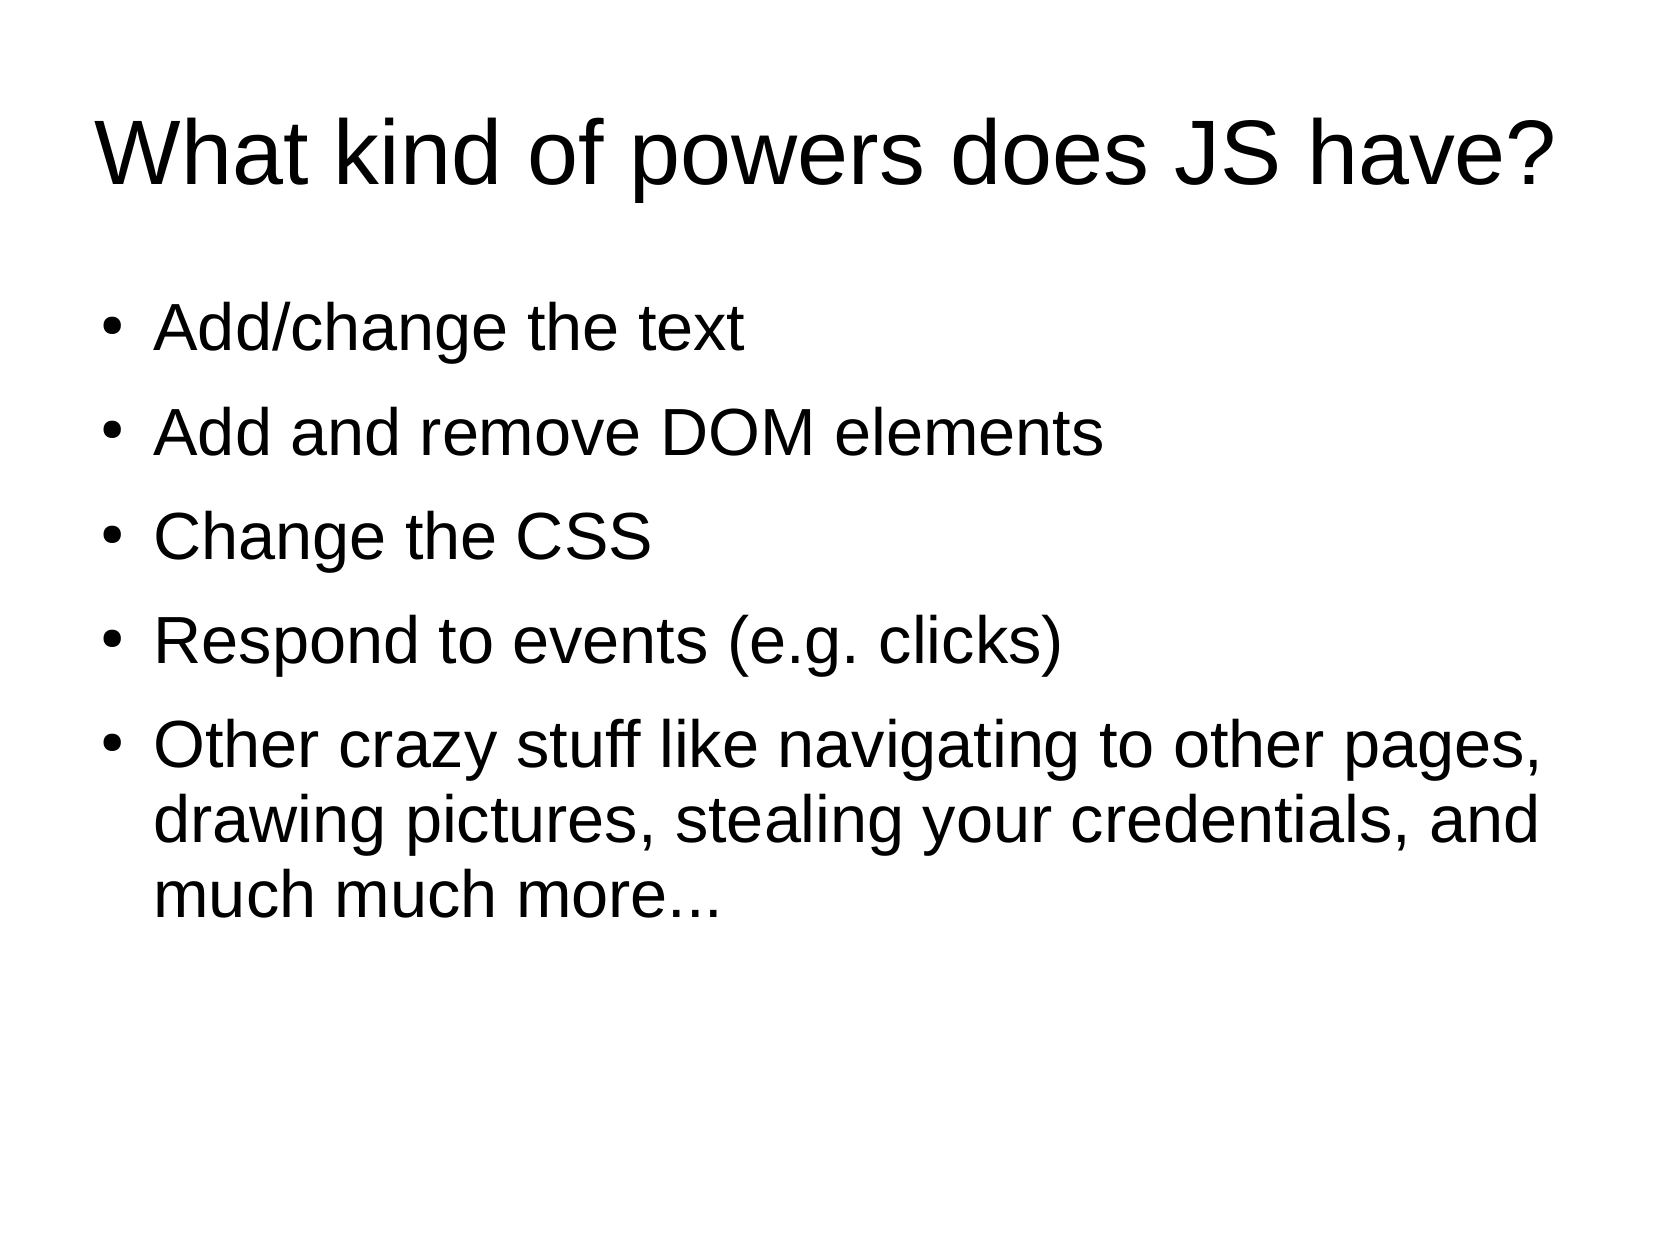

# What kind of powers does JS have?
Add/change the text
Add and remove DOM elements
Change the CSS
Respond to events (e.g. clicks)
Other crazy stuff like navigating to other pages, drawing pictures, stealing your credentials, and much much more...